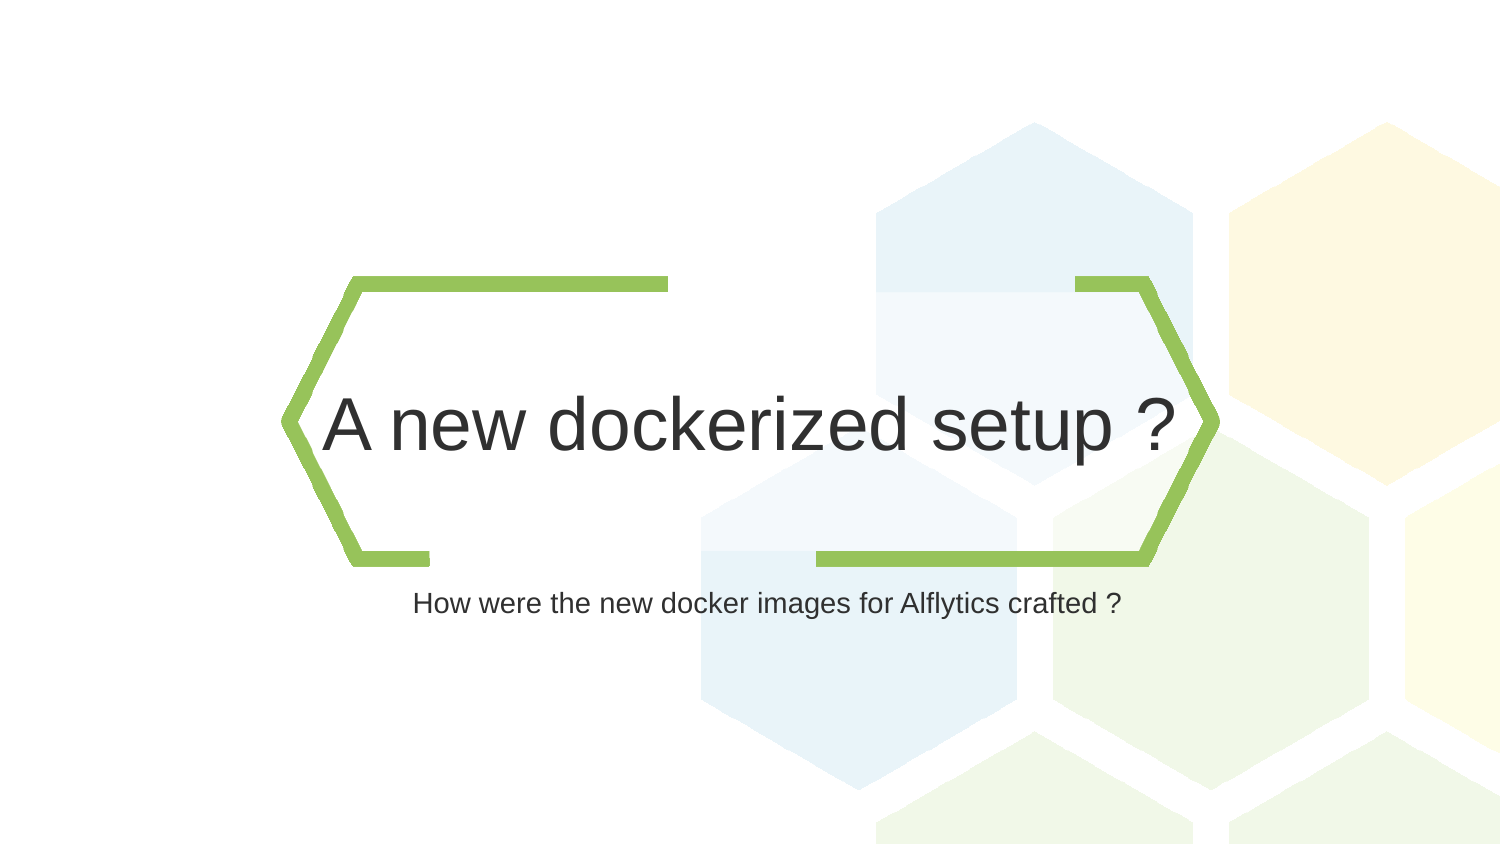

# A new dockerized setup ?
How were the new docker images for Alflytics crafted ?